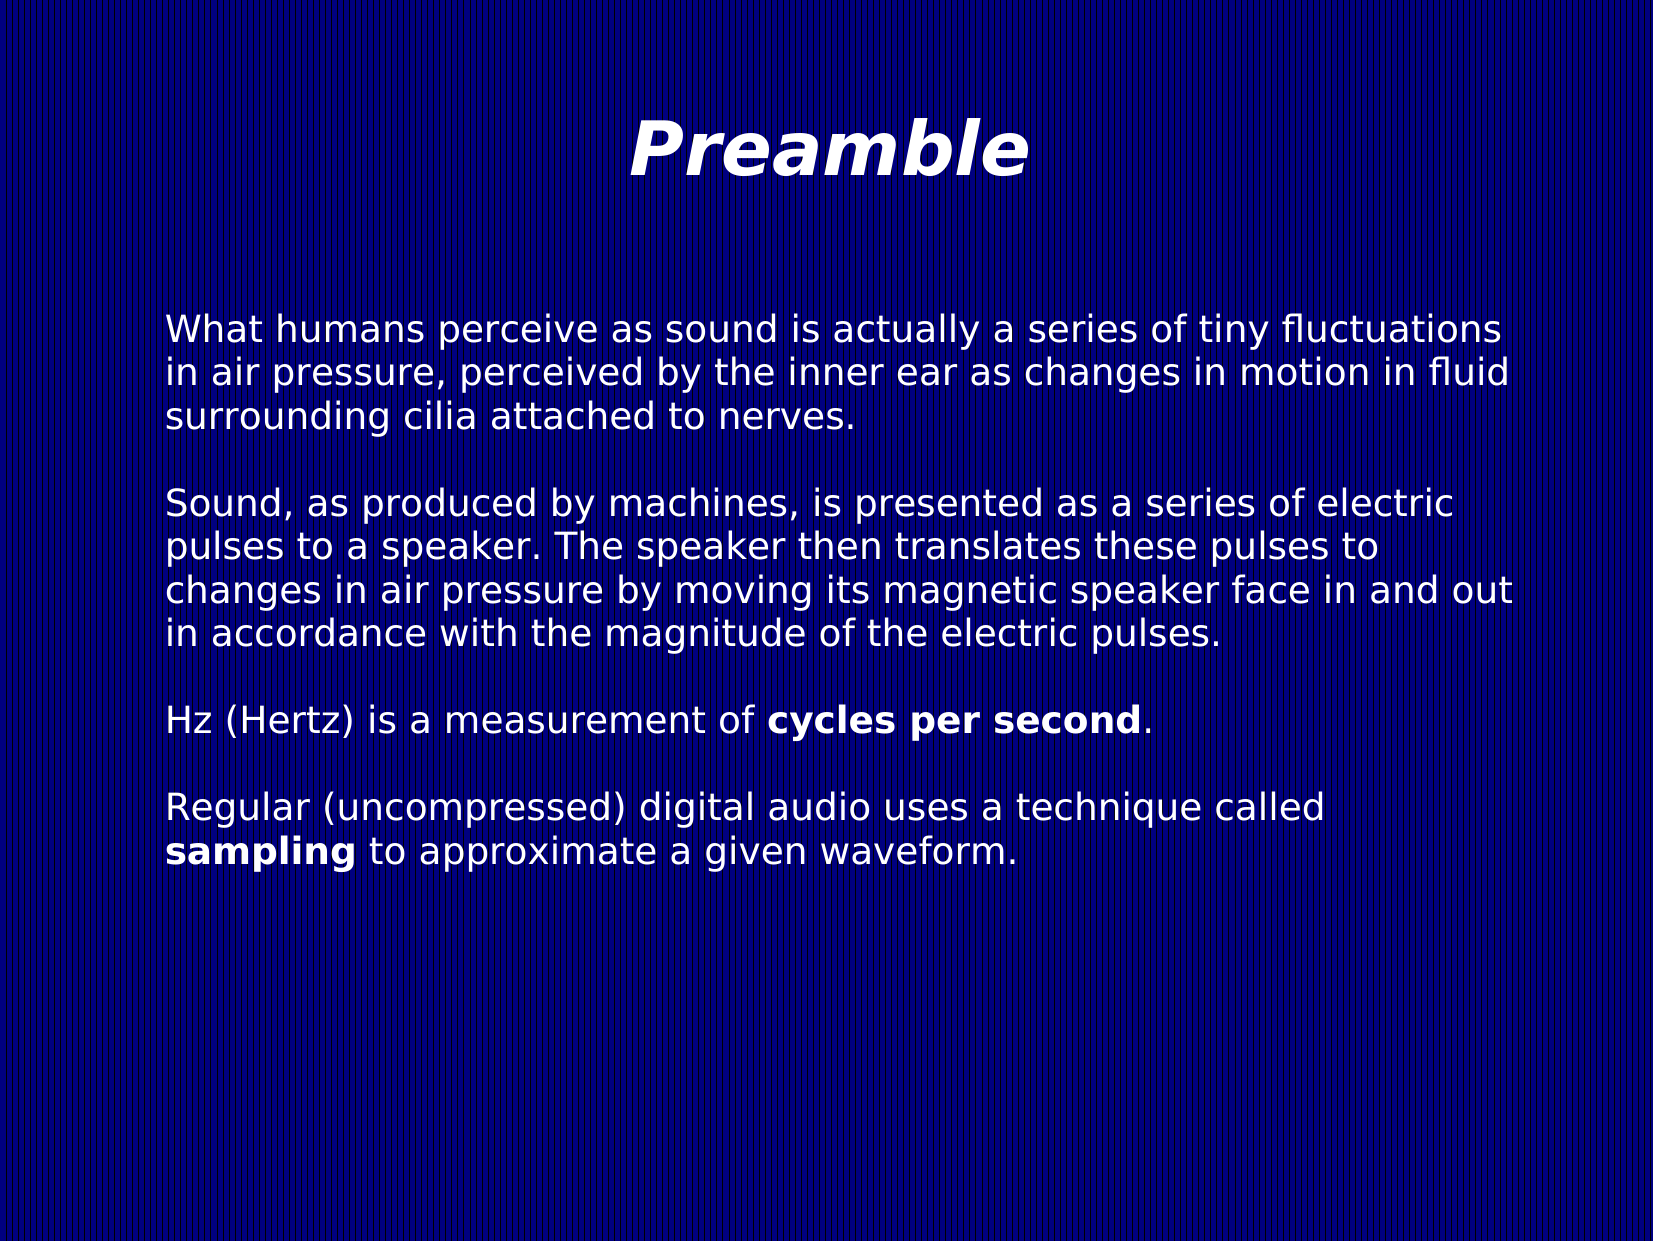

Preamble
What humans perceive as sound is actually a series of tiny fluctuations in air pressure, perceived by the inner ear as changes in motion in fluid surrounding cilia attached to nerves.
Sound, as produced by machines, is presented as a series of electric pulses to a speaker. The speaker then translates these pulses to changes in air pressure by moving its magnetic speaker face in and out in accordance with the magnitude of the electric pulses.
Hz (Hertz) is a measurement of cycles per second.
Regular (uncompressed) digital audio uses a technique called sampling to approximate a given waveform.